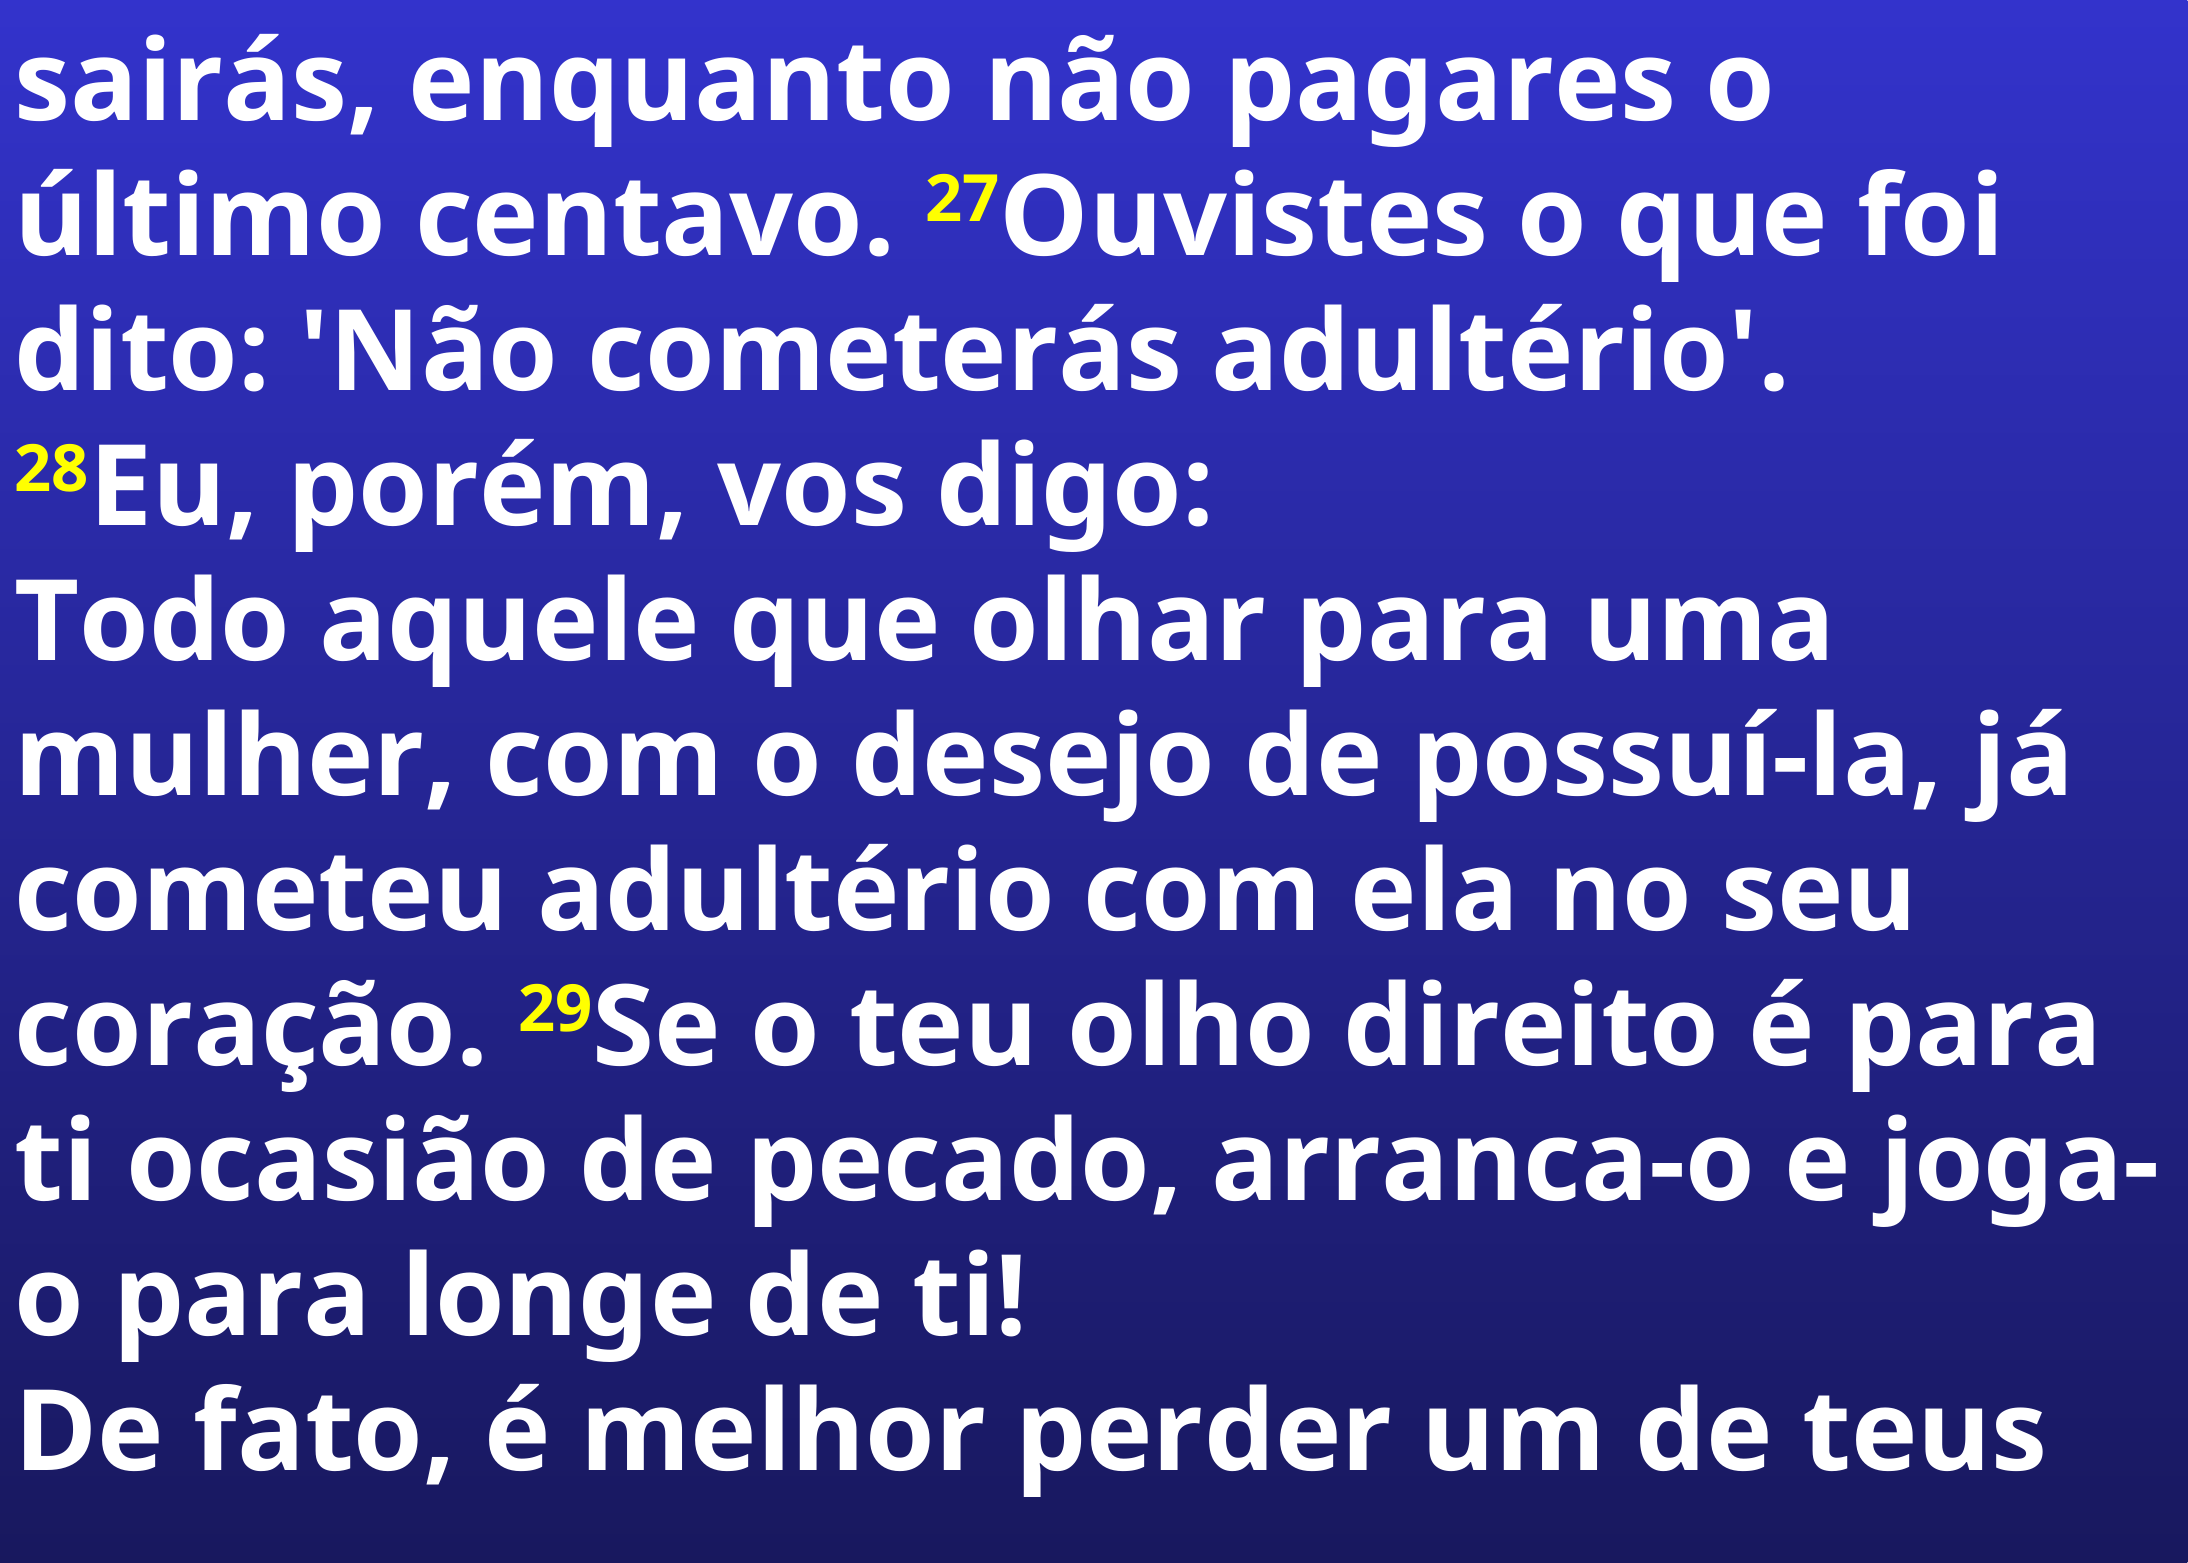

sairás, enquanto não pagares o último centavo. 27Ouvistes o que foi dito: 'Não cometerás adultério'.
28Eu, porém, vos digo:
Todo aquele que olhar para uma mulher, com o desejo de possuí-la, já cometeu adultério com ela no seu coração. 29Se o teu olho direito é para ti ocasião de pecado, arranca-o e joga-o para longe de ti!
De fato, é melhor perder um de teus